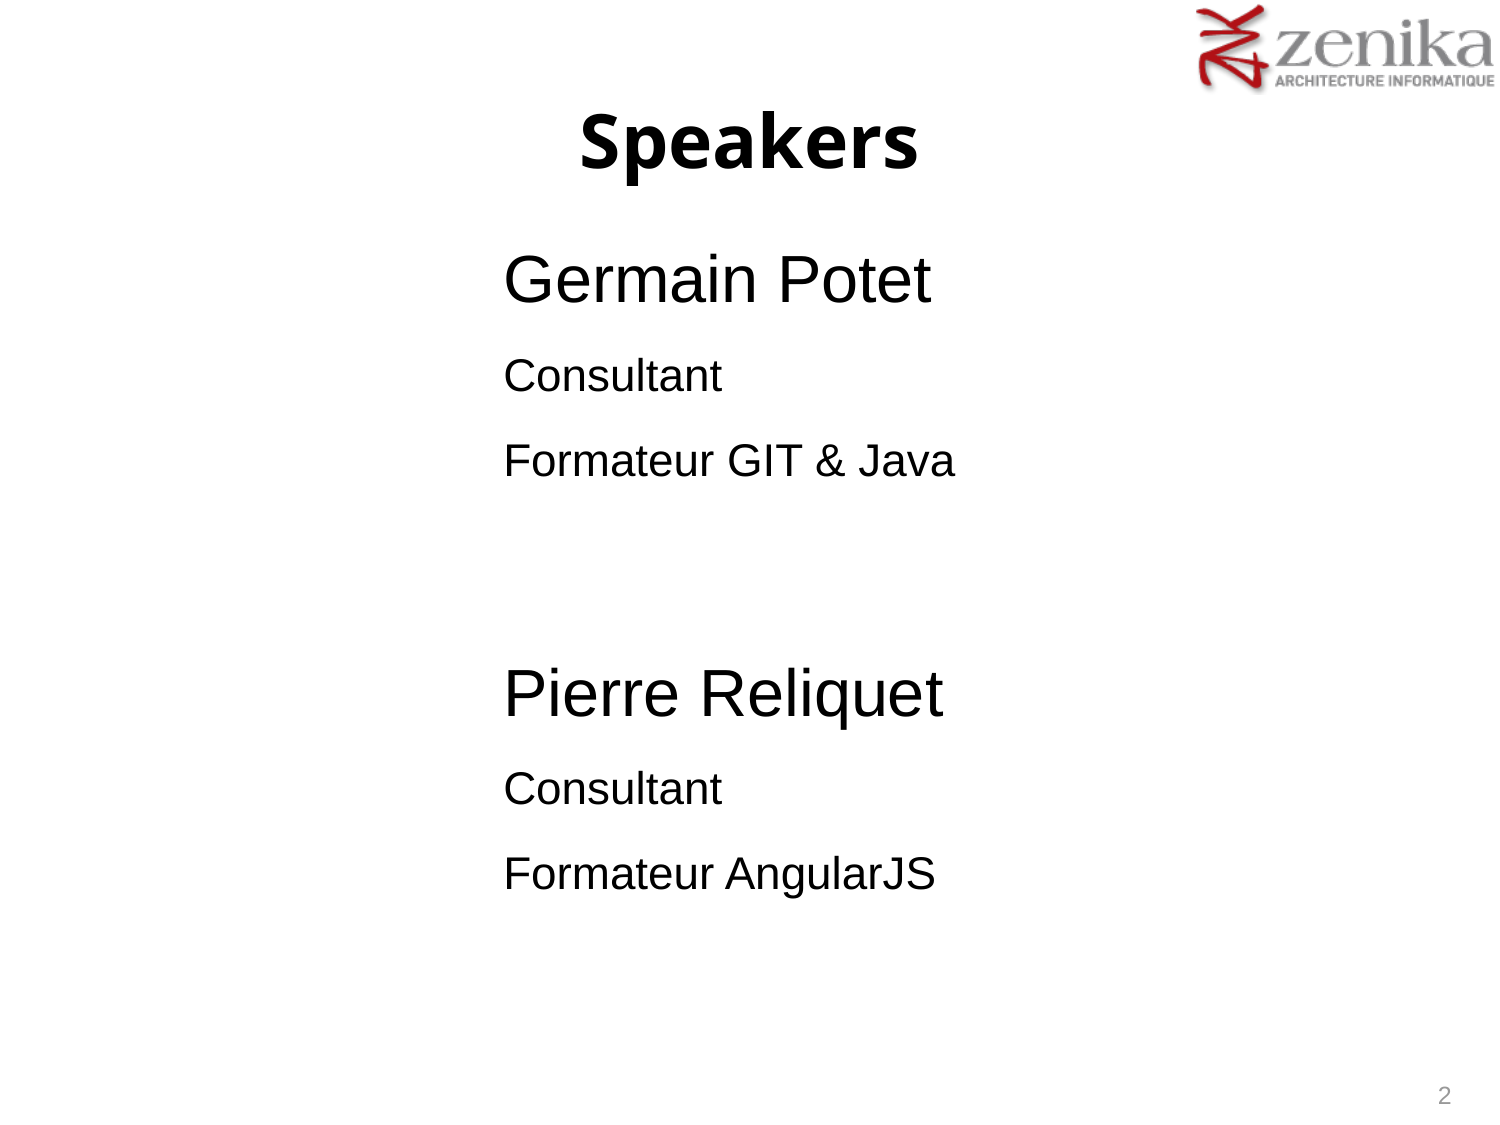

Speakers
# Germain Potet
Consultant
Formateur GIT & Java
Pierre Reliquet
Consultant
Formateur AngularJS